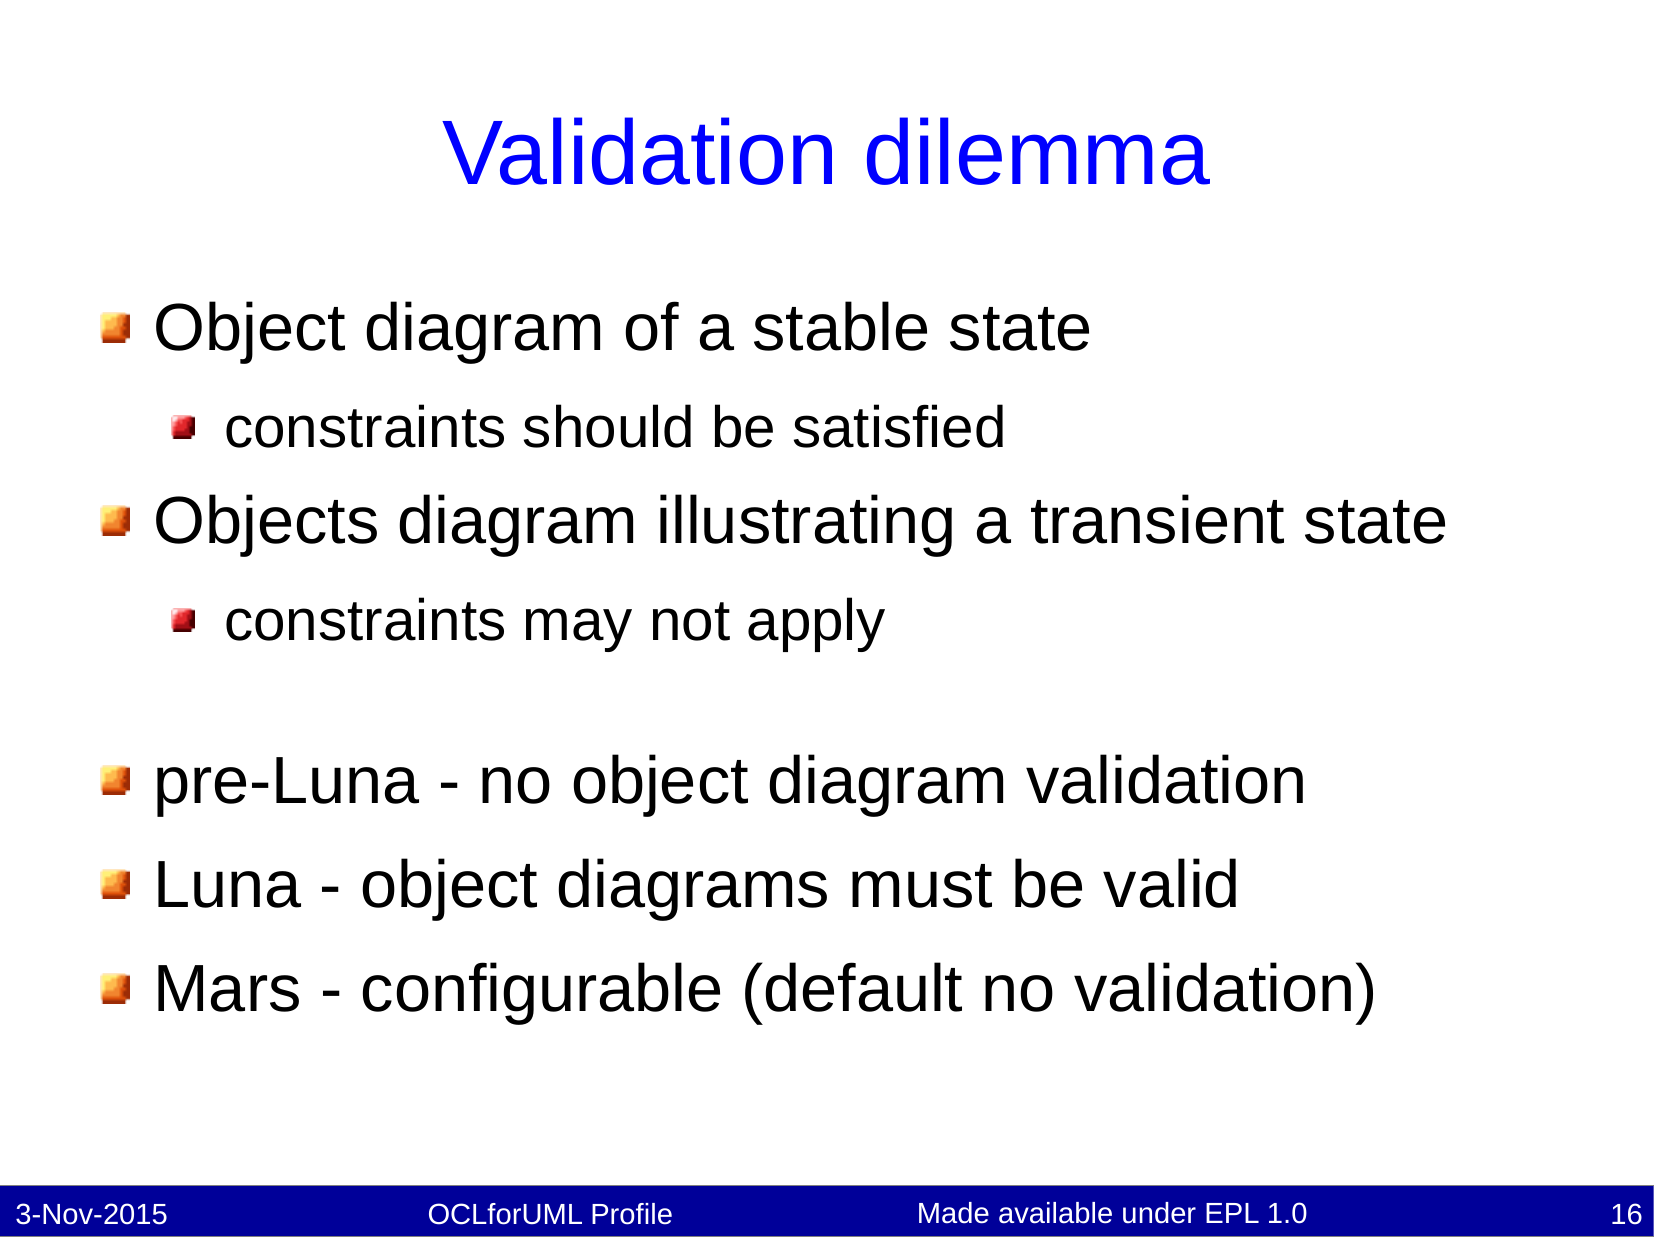

# Validation dilemma
Object diagram of a stable state
constraints should be satisfied
Objects diagram illustrating a transient state
constraints may not apply
pre-Luna - no object diagram validation
Luna - object diagrams must be valid
Mars - configurable (default no validation)
3-Nov-2015
OCLforUML Profile
16